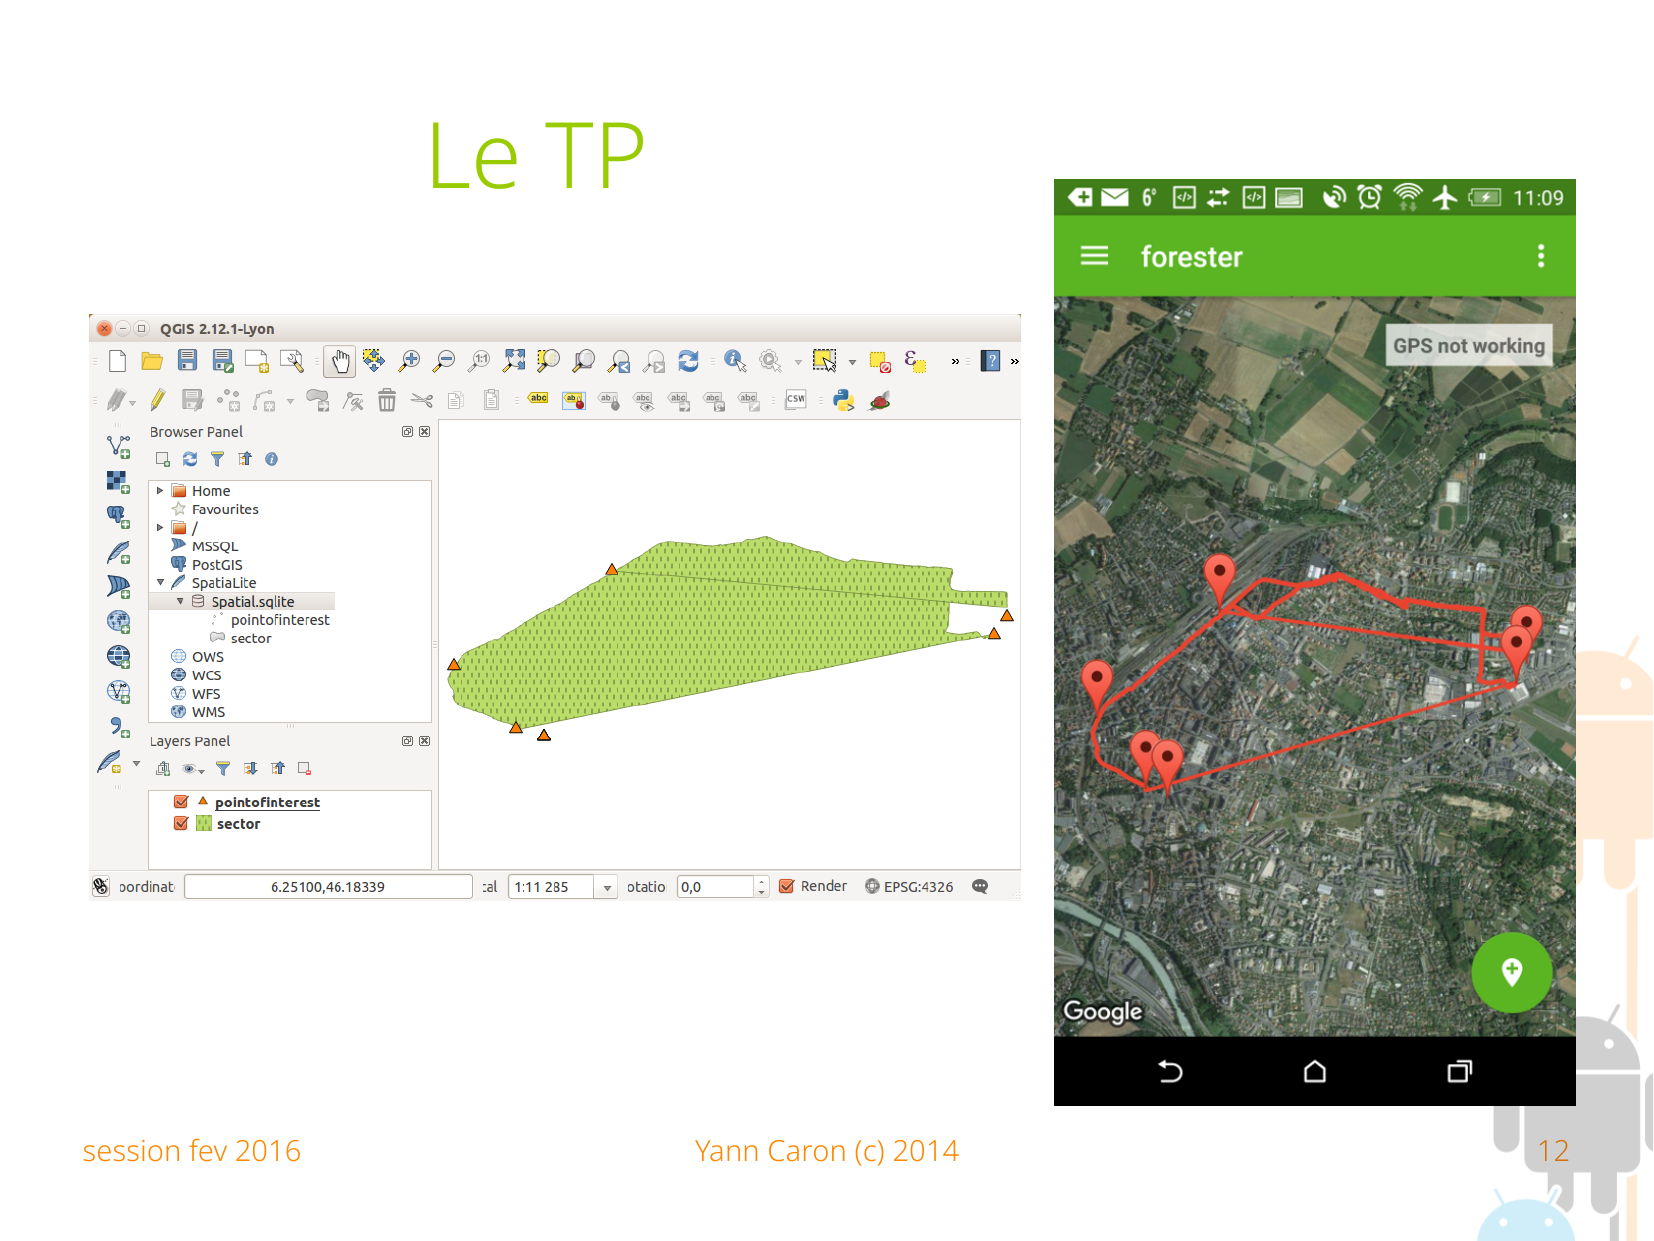

# Le TP
session fev 2016
Yann Caron (c) 2014
12